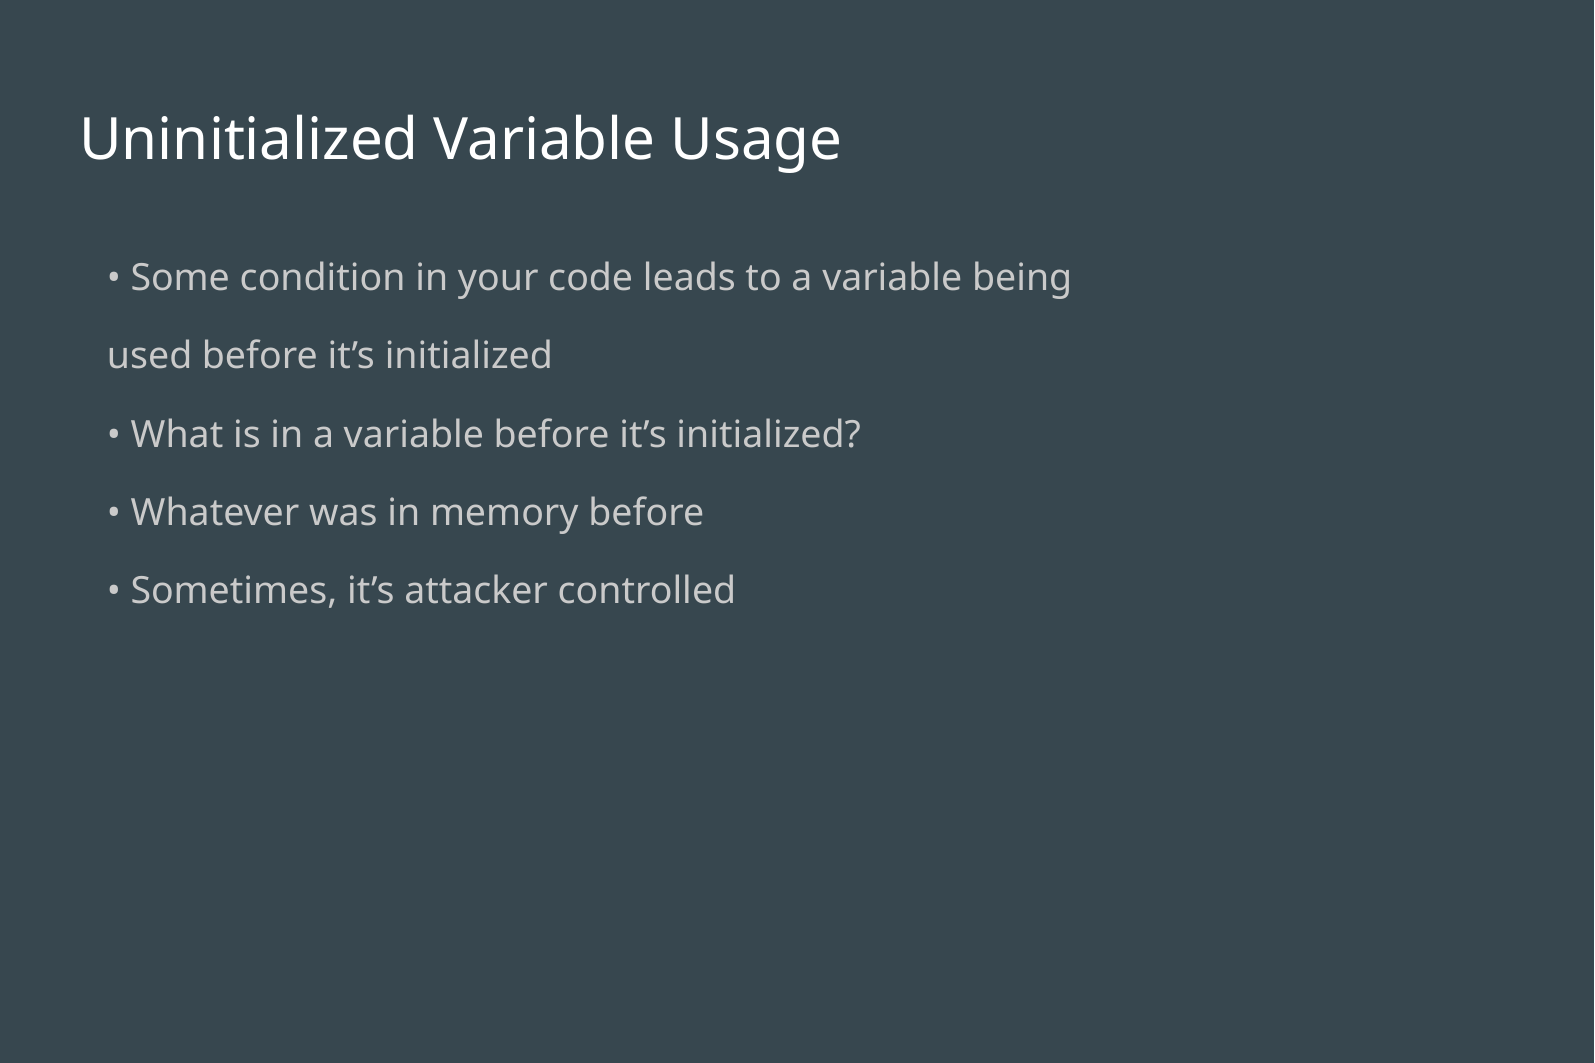

# Uninitialized Variable Usage
• Some condition in your code leads to a variable being
used before it’s initialized
• What is in a variable before it’s initialized?
• Whatever was in memory before
• Sometimes, it’s attacker controlled